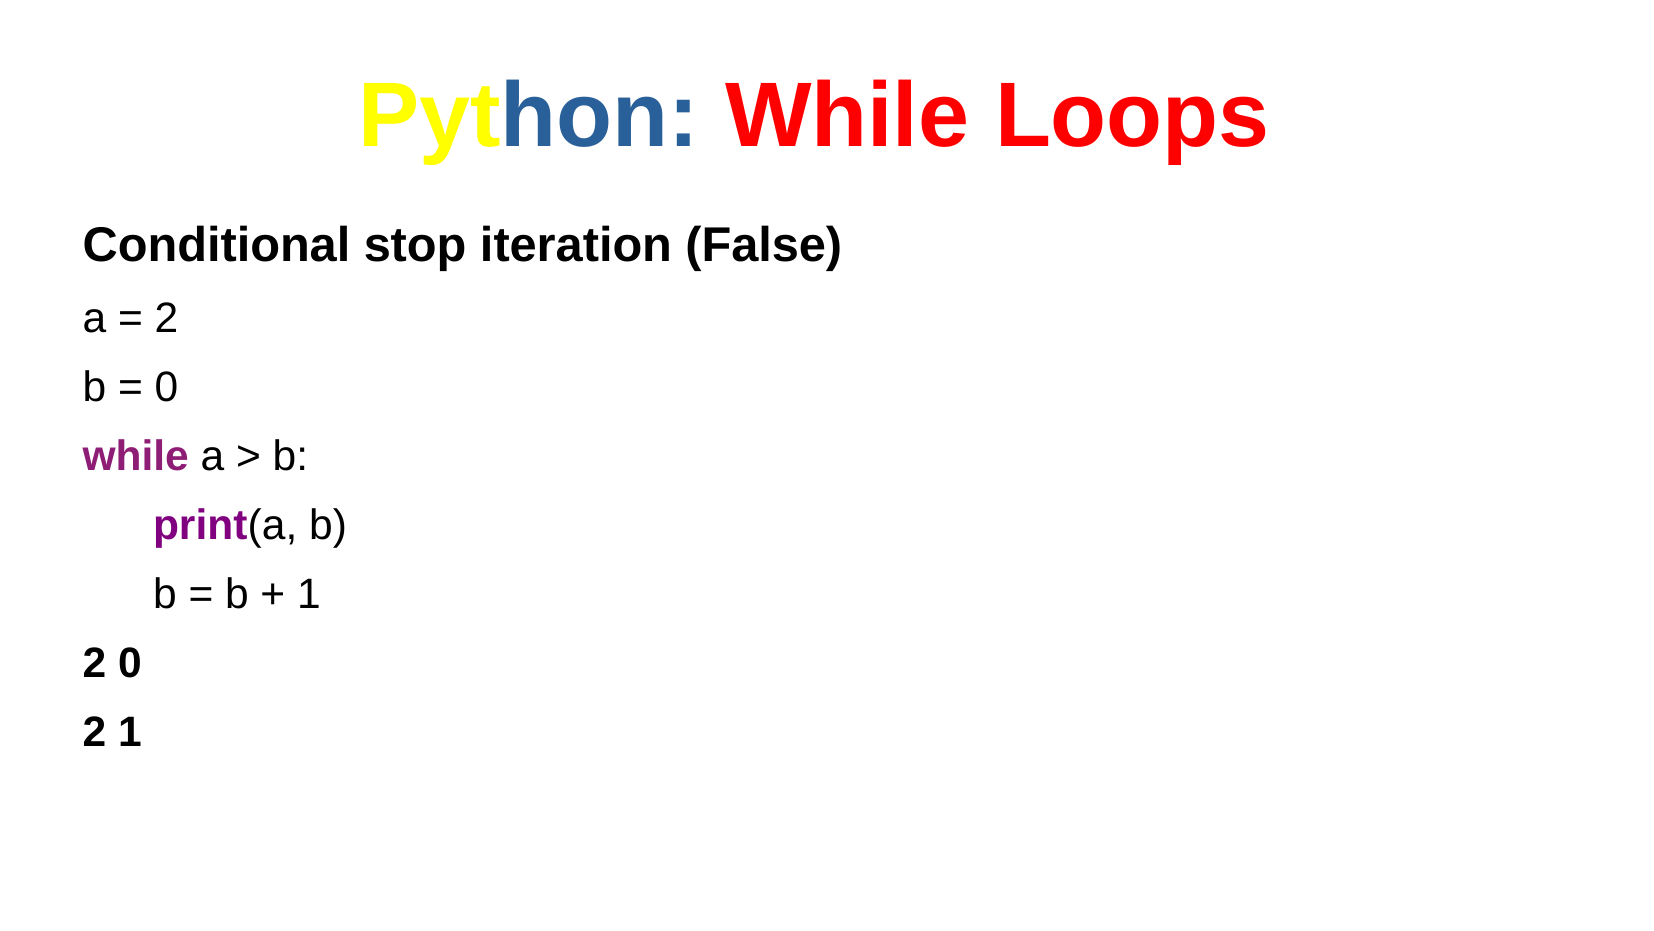

# Python: While Loops
Conditional stop iteration (False)
a = 2
b = 0
while a > b:
 print(a, b)
 b = b + 1
2 0
2 1